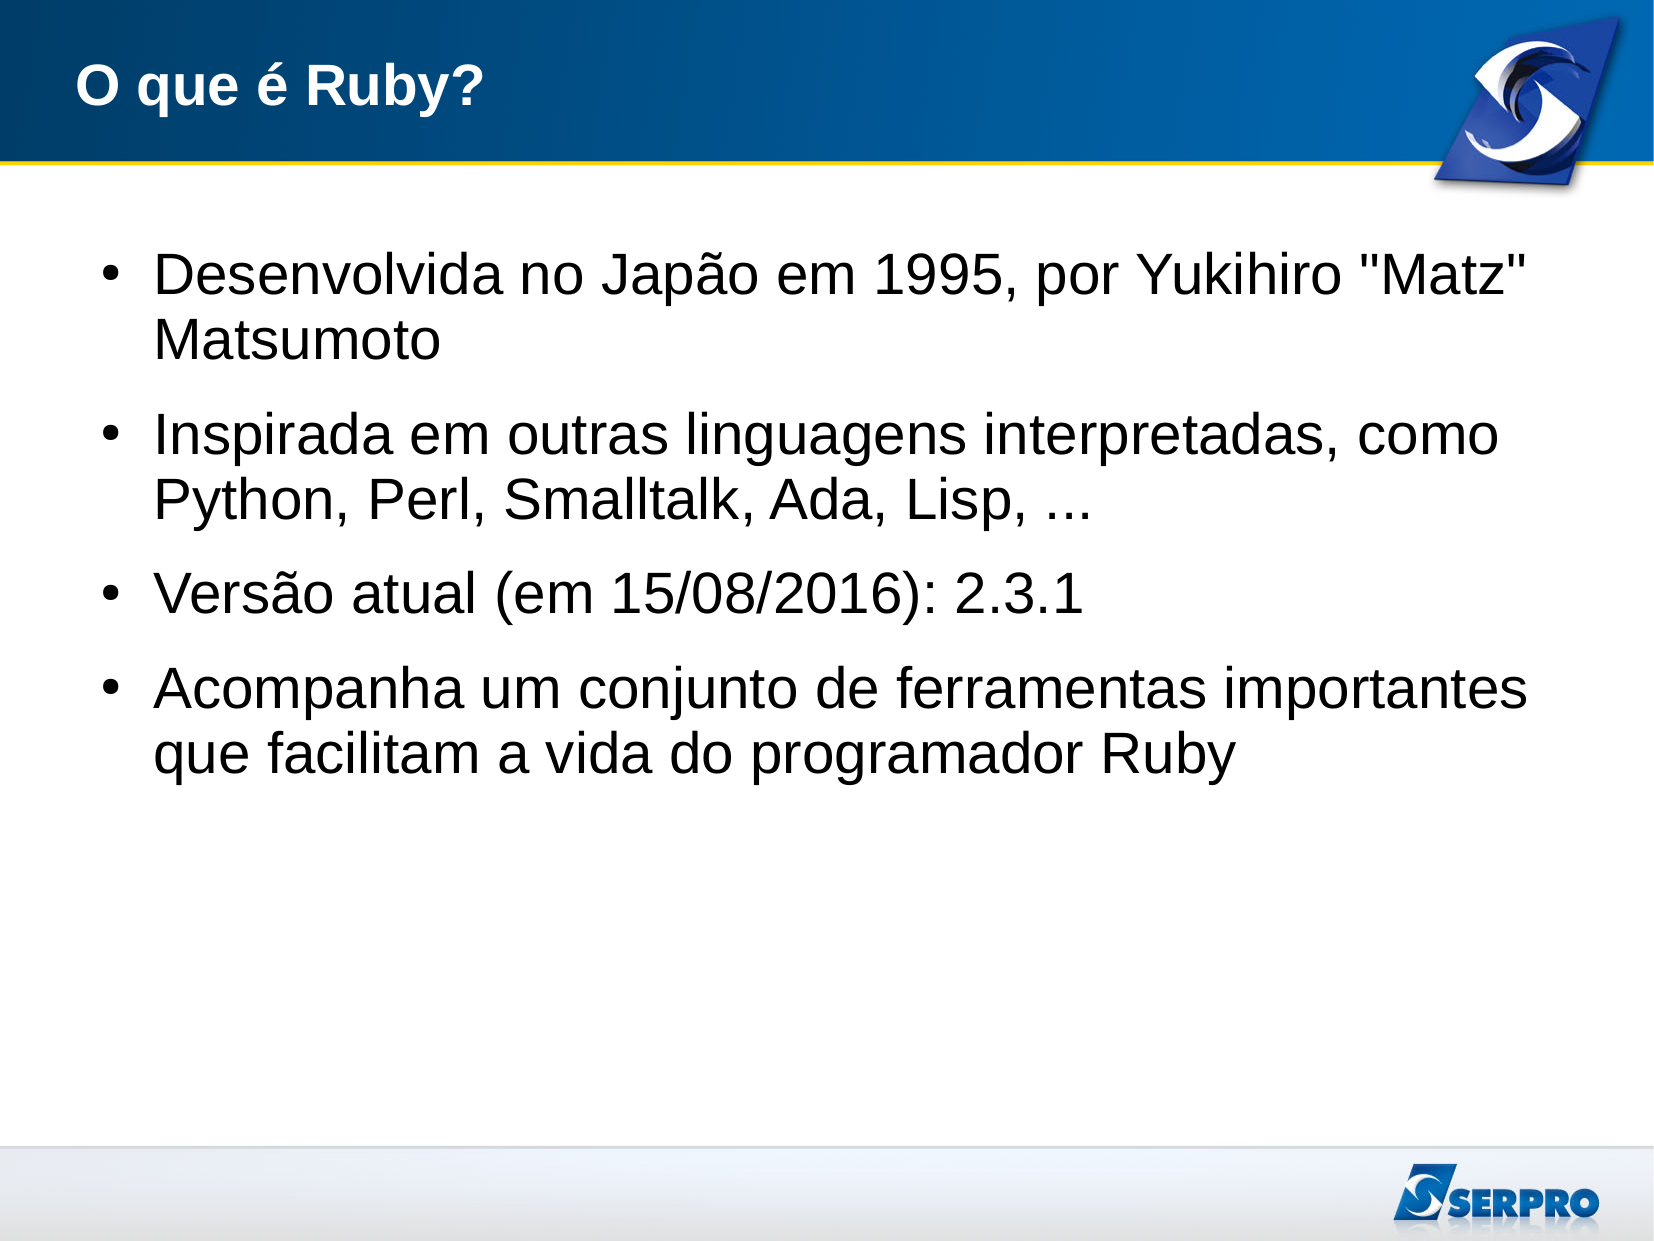

# O que é Ruby?
Desenvolvida no Japão em 1995, por Yukihiro "Matz" Matsumoto
Inspirada em outras linguagens interpretadas, como Python, Perl, Smalltalk, Ada, Lisp, ...
Versão atual (em 15/08/2016): 2.3.1
Acompanha um conjunto de ferramentas importantes que facilitam a vida do programador Ruby